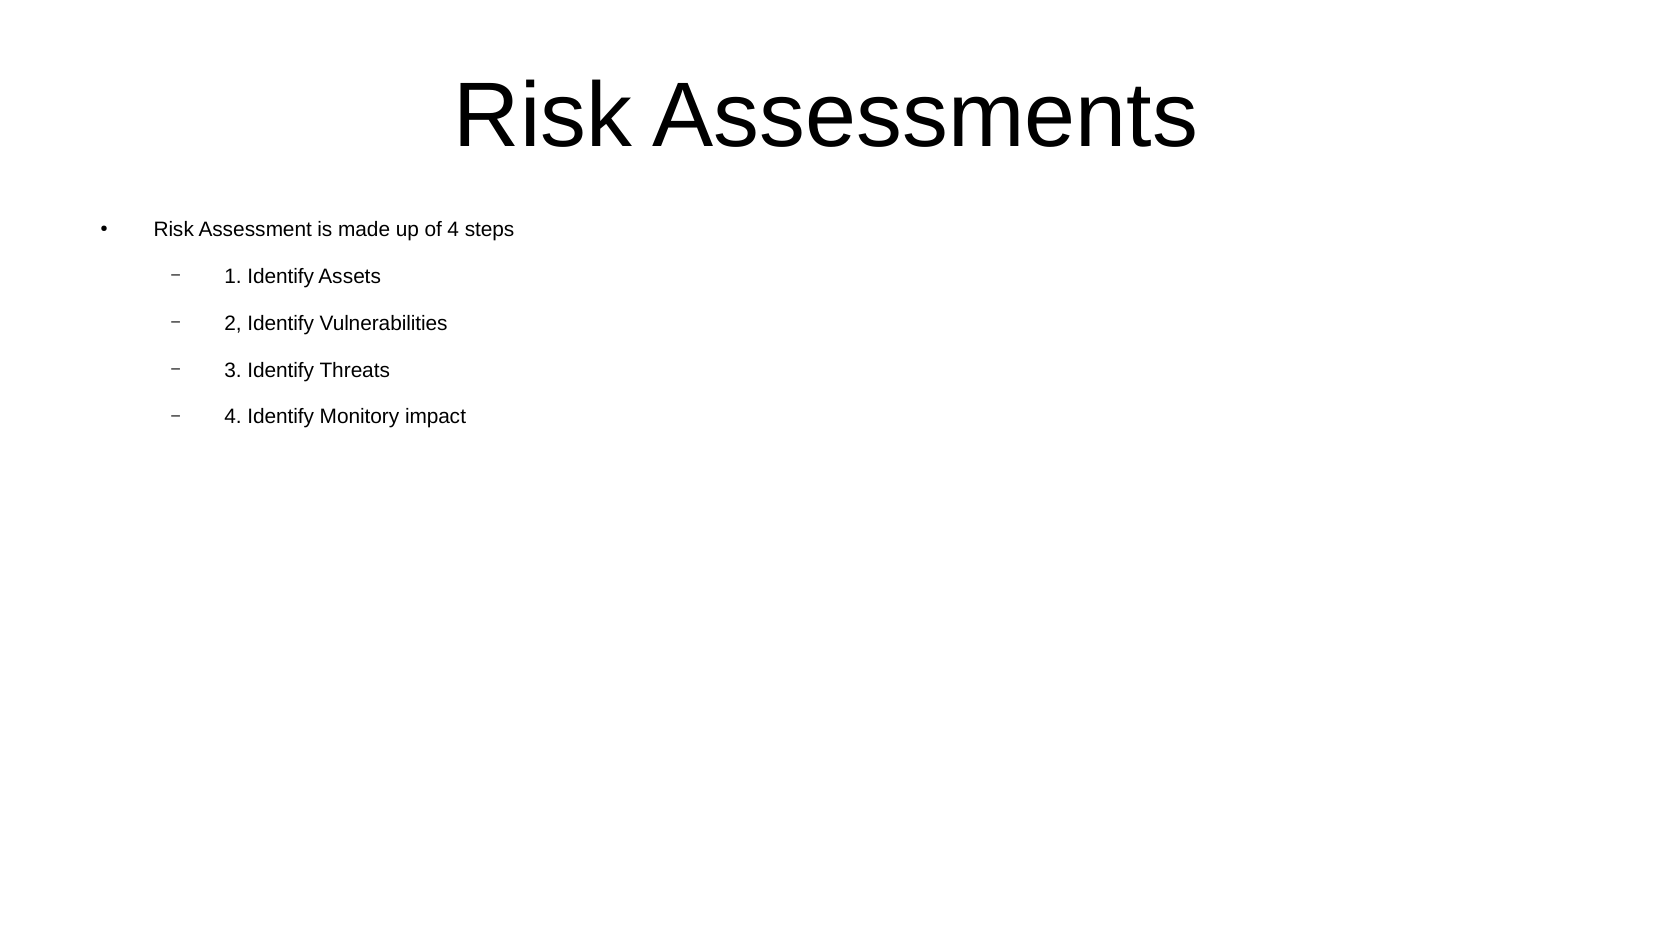

# Risk Assessments
Risk Assessment is made up of 4 steps
1. Identify Assets
2, Identify Vulnerabilities
3. Identify Threats
4. Identify Monitory impact